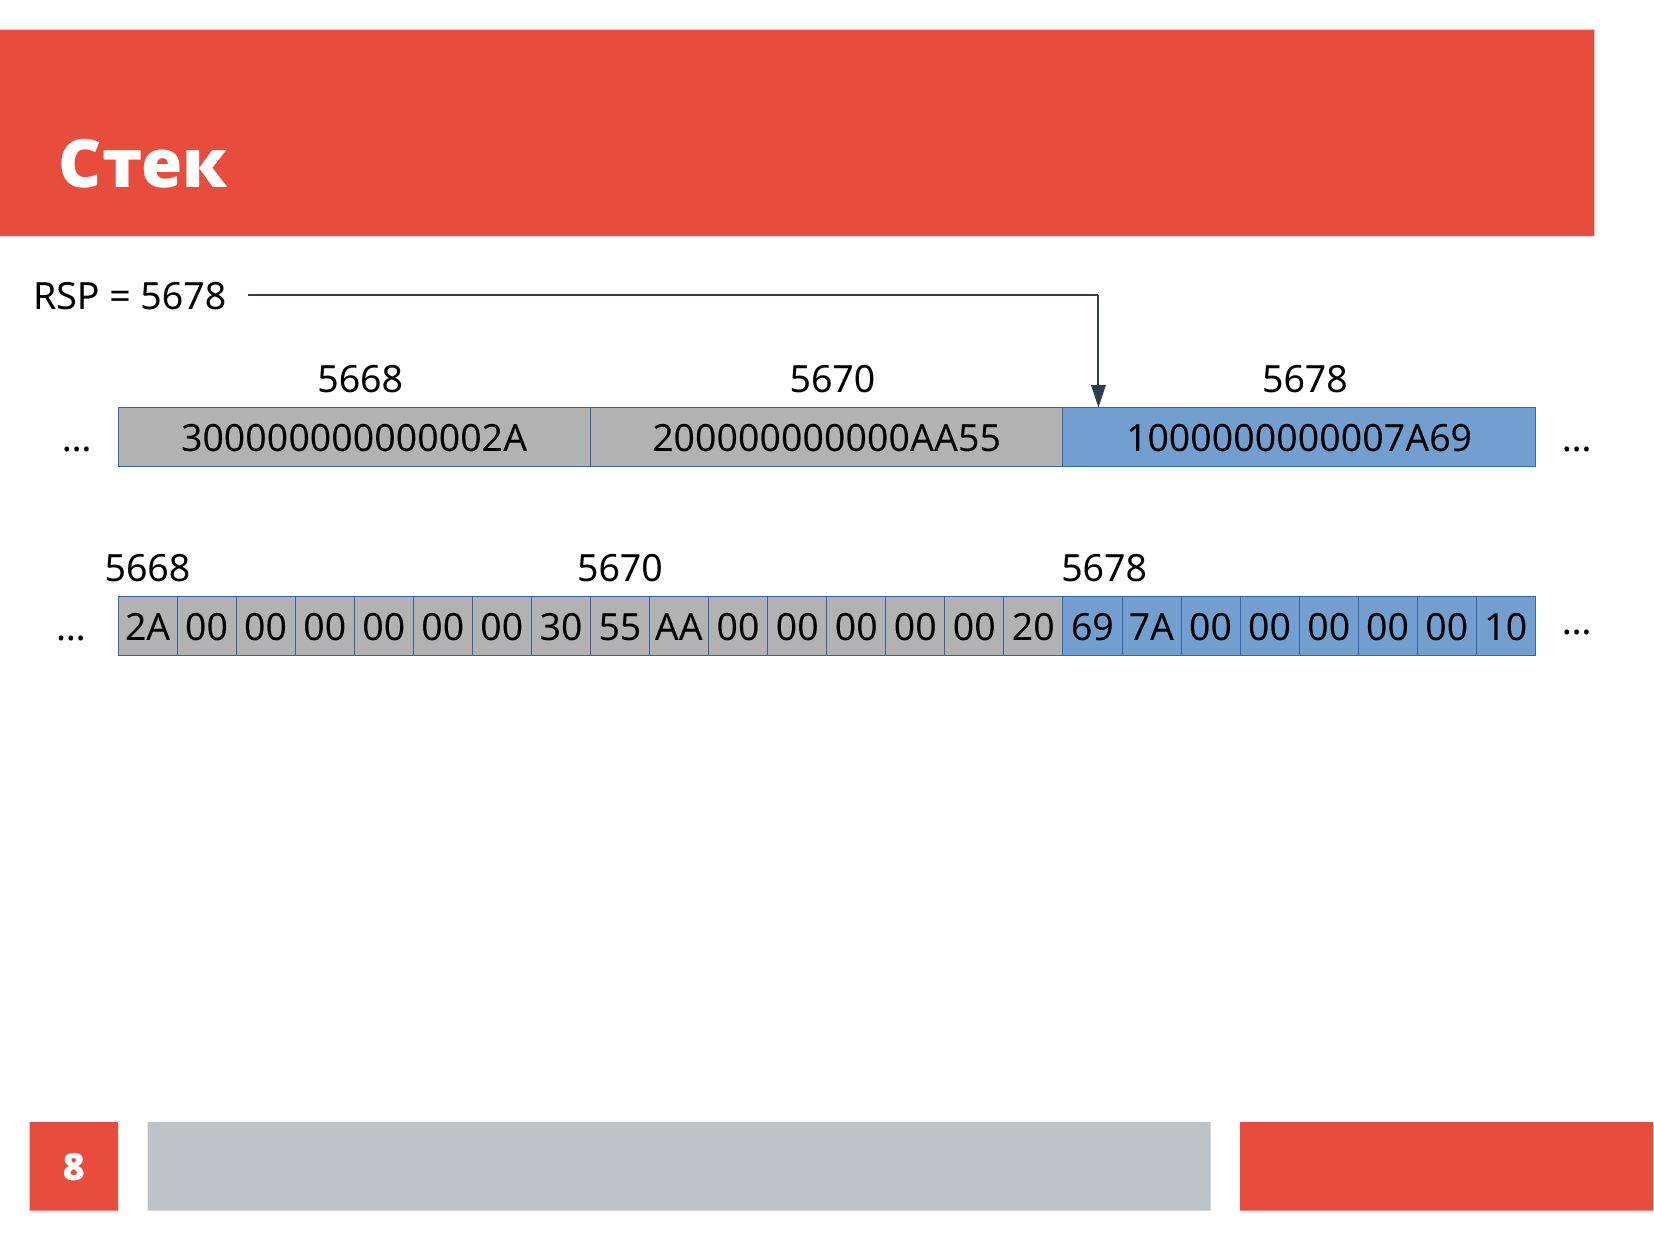

# Стек
RSP = 5678
5668
5670
5678
…
300000000000002A
200000000000AA55
1000000000007A69
…
5668
5670
5678
…
…
2A
00
00
00
00
00
00
30
55
AA
00
00
00
00
00
20
69
7A
00
00
00
00
00
10
8